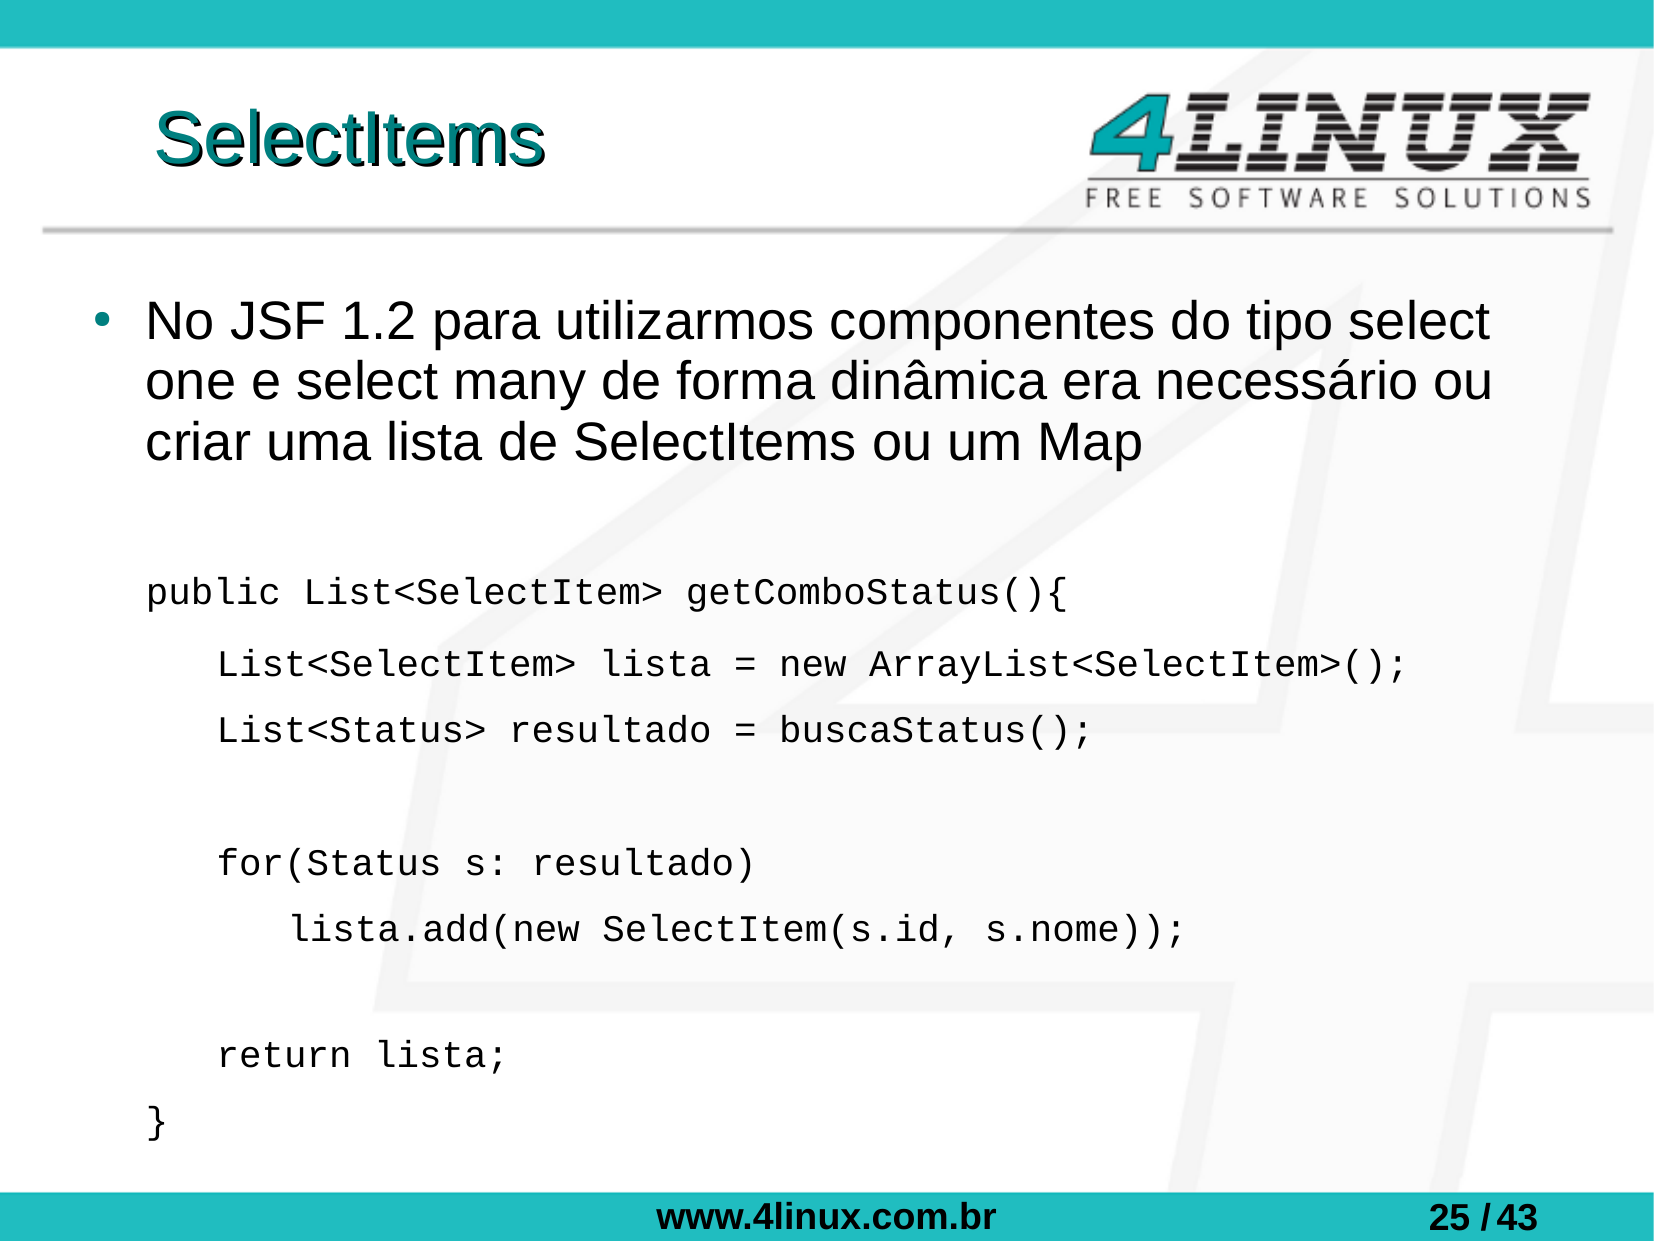

# SelectItems
No JSF 1.2 para utilizarmos componentes do tipo select one e select many de forma dinâmica era necessário ou criar uma lista de SelectItems ou um Map
public List<SelectItem> getComboStatus(){
List<SelectItem> lista = new ArrayList<SelectItem>();
List<Status> resultado = buscaStatus();
for(Status s: resultado)
lista.add(new SelectItem(s.id, s.nome));
return lista;
}